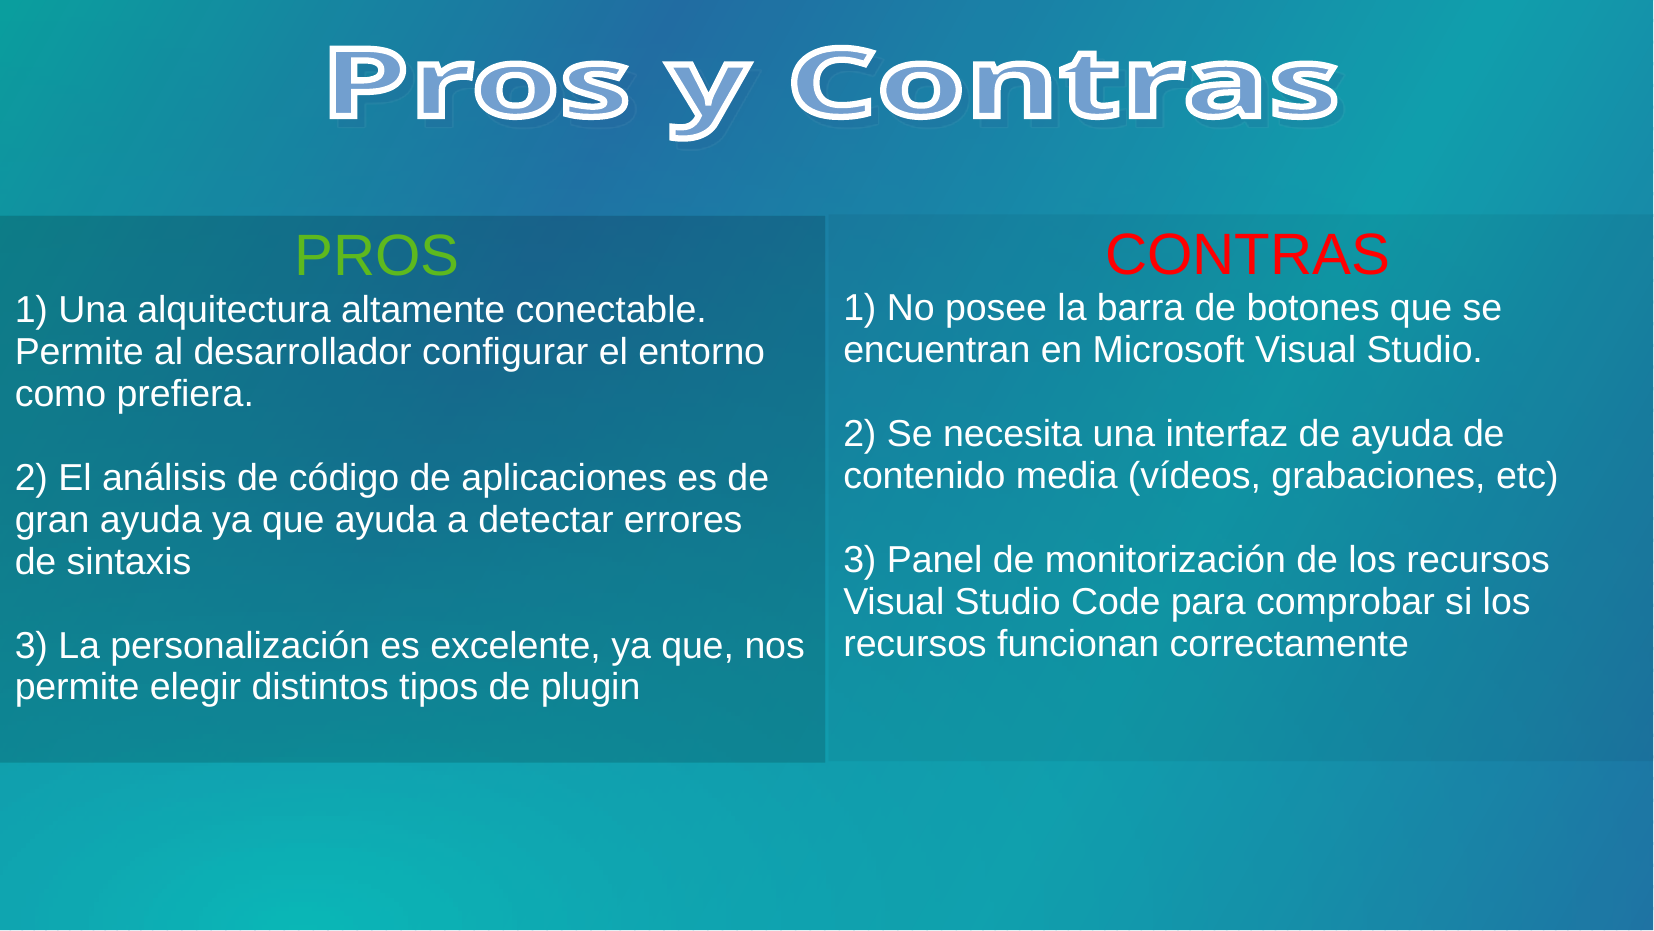

Pros y Contras
 CONTRAS
1) No posee la barra de botones que se
encuentran en Microsoft Visual Studio.
2) Se necesita una interfaz de ayuda de
contenido media (vídeos, grabaciones, etc)
3) Panel de monitorización de los recursos
Visual Studio Code para comprobar si los
recursos funcionan correctamente
 PROS
1) Una alquitectura altamente conectable.
Permite al desarrollador configurar el entorno
como prefiera.
2) El análisis de código de aplicaciones es de
gran ayuda ya que ayuda a detectar errores
de sintaxis
3) La personalización es excelente, ya que, nos
permite elegir distintos tipos de plugin